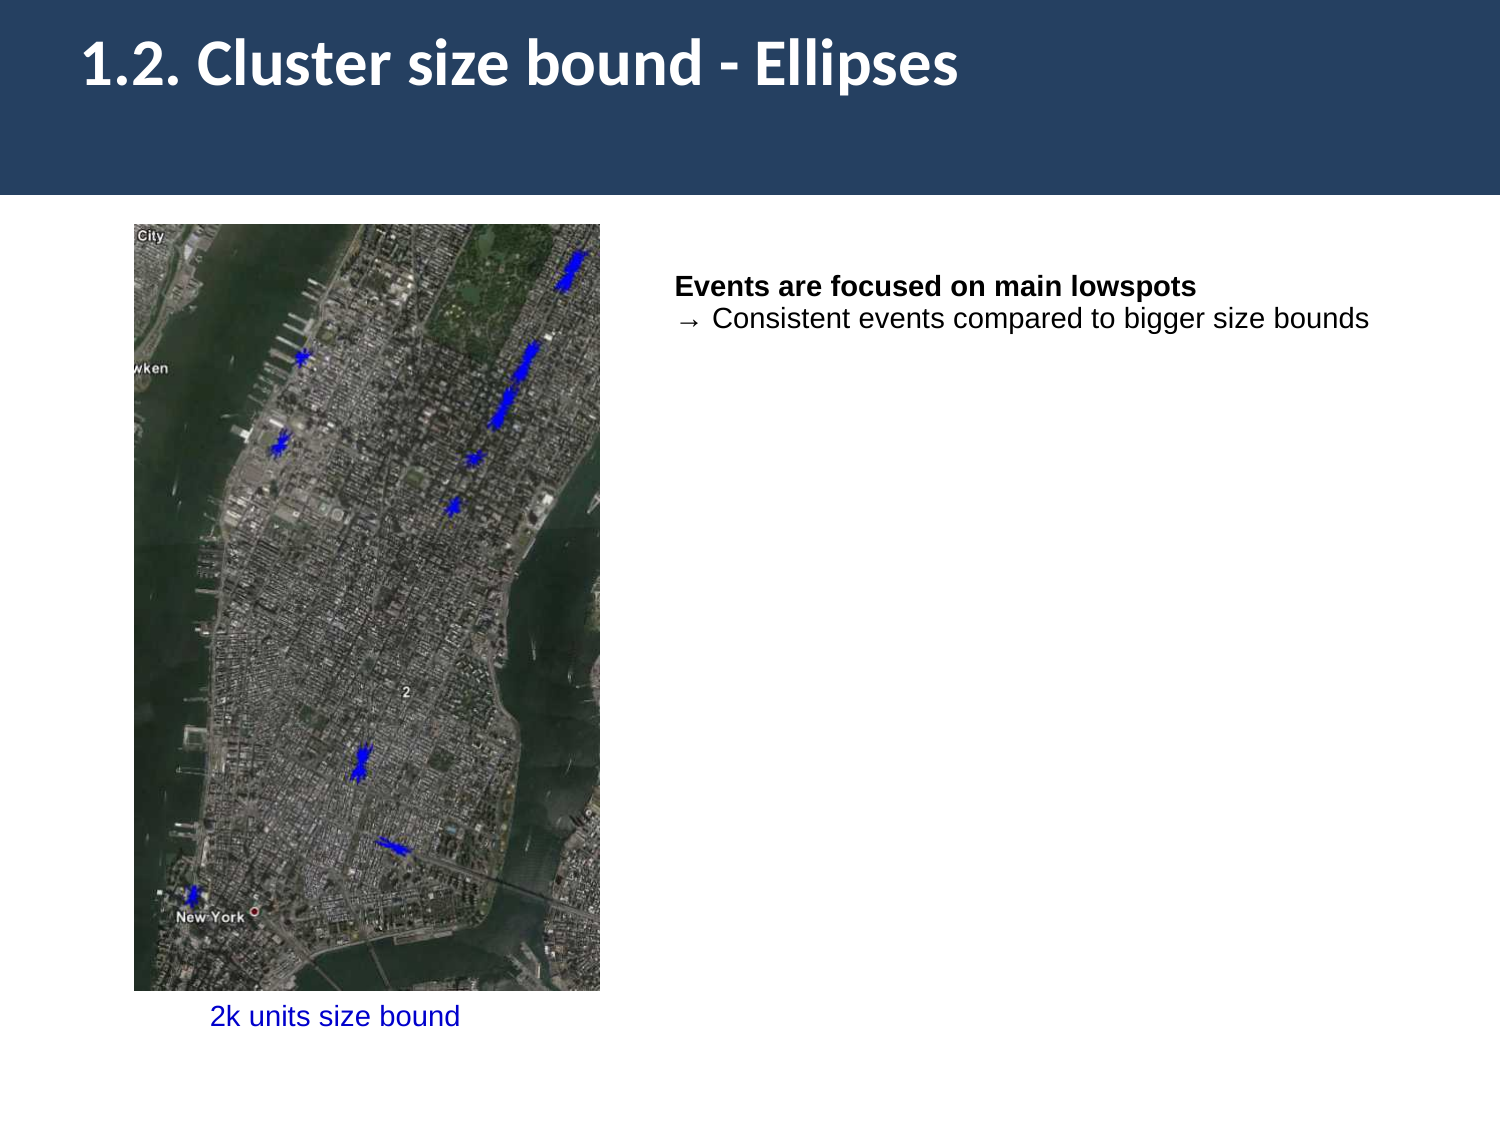

1.2. Cluster size bound - Ellipses
Events are focused on main lowspots
→ Consistent events compared to bigger size bounds
2k units size bound